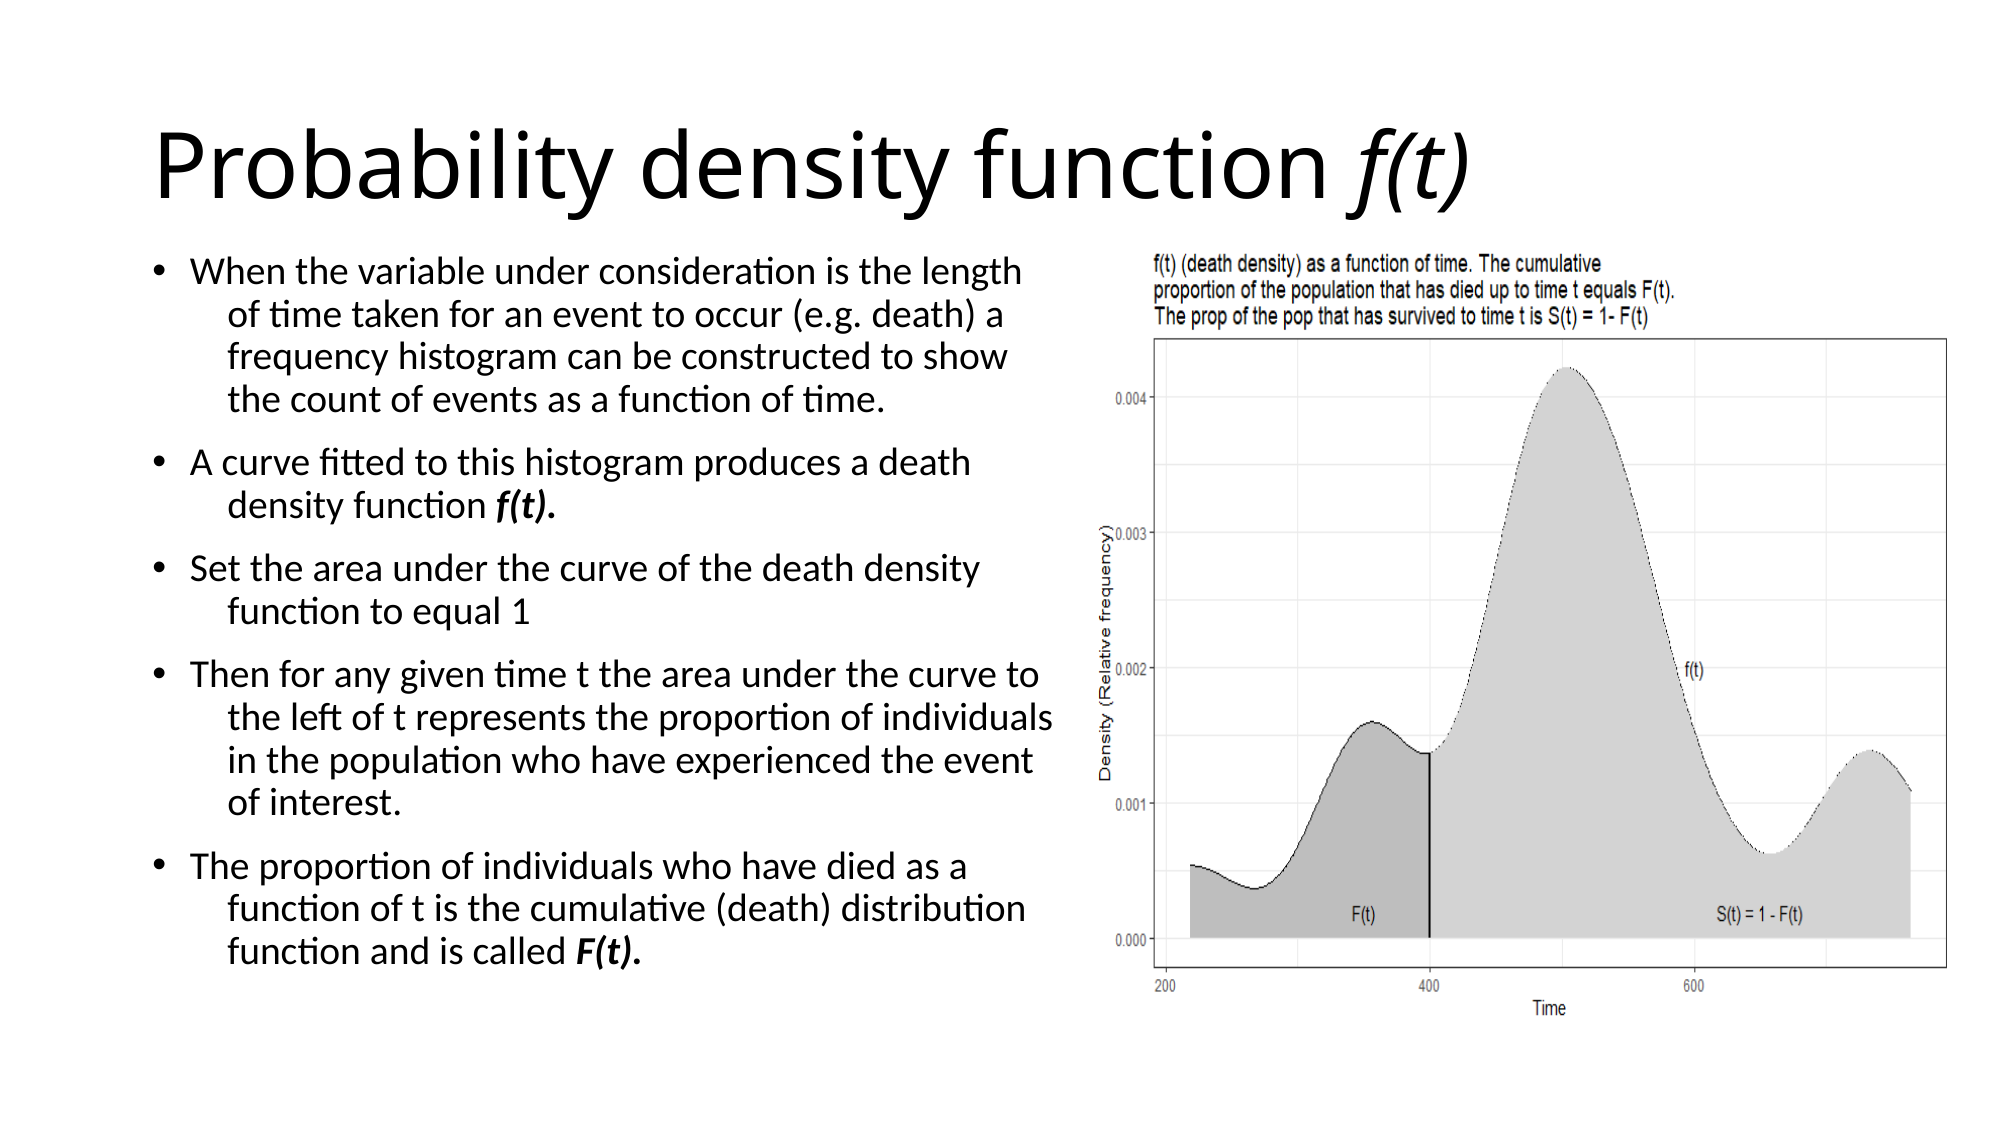

# Probability density function f(t)
When the variable under consideration is the length of time taken for an event to occur (e.g. death) a frequency histogram can be constructed to show the count of events as a function of time.
A curve fitted to this histogram produces a death density function f(t).
Set the area under the curve of the death density function to equal 1
Then for any given time t the area under the curve to the left of t represents the proportion of individuals in the population who have experienced the event of interest.
The proportion of individuals who have died as a function of t is the cumulative (death) distribution function and is called F(t).